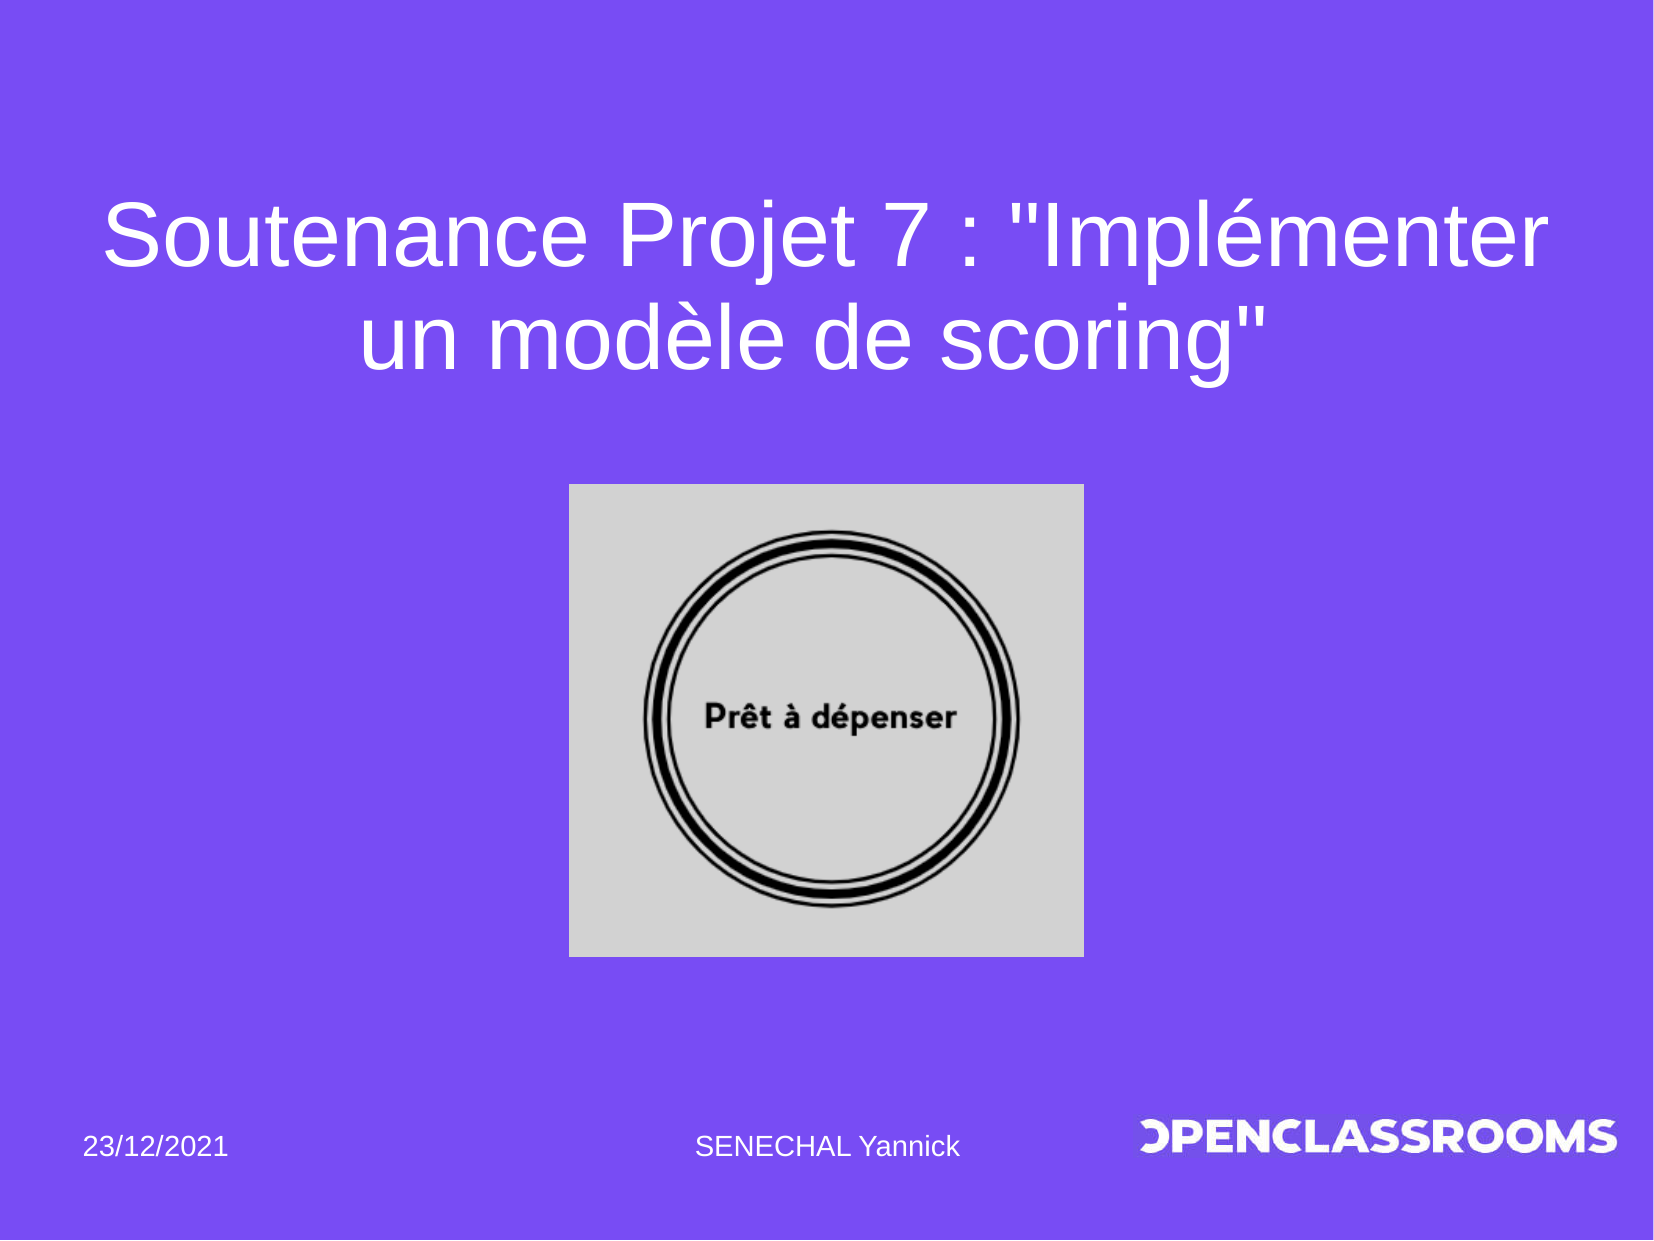

# Soutenance Projet 7 : "Implémenter un modèle de scoring"
22/04/2021
SENECHAL Yannick